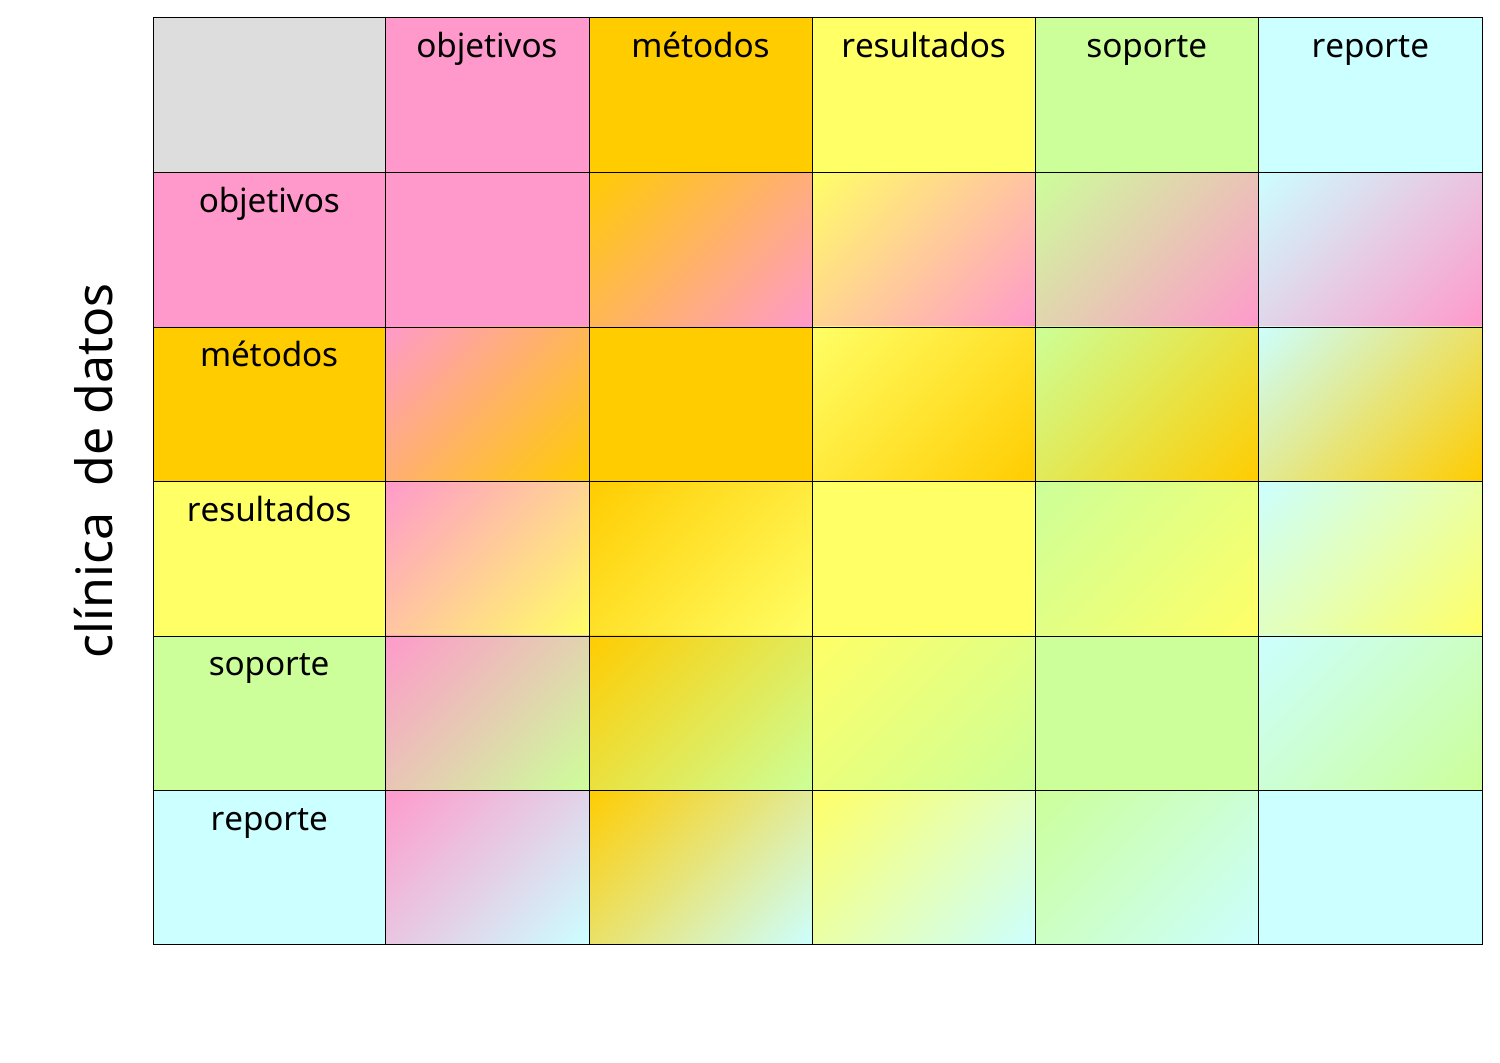

| | objetivos | métodos | resultados | soporte | reporte |
| --- | --- | --- | --- | --- | --- |
| objetivos | | | | | |
| métodos | | | | | |
| resultados | | | | | |
| soporte | | | | | |
| reporte | | | | | |
clínica de datos